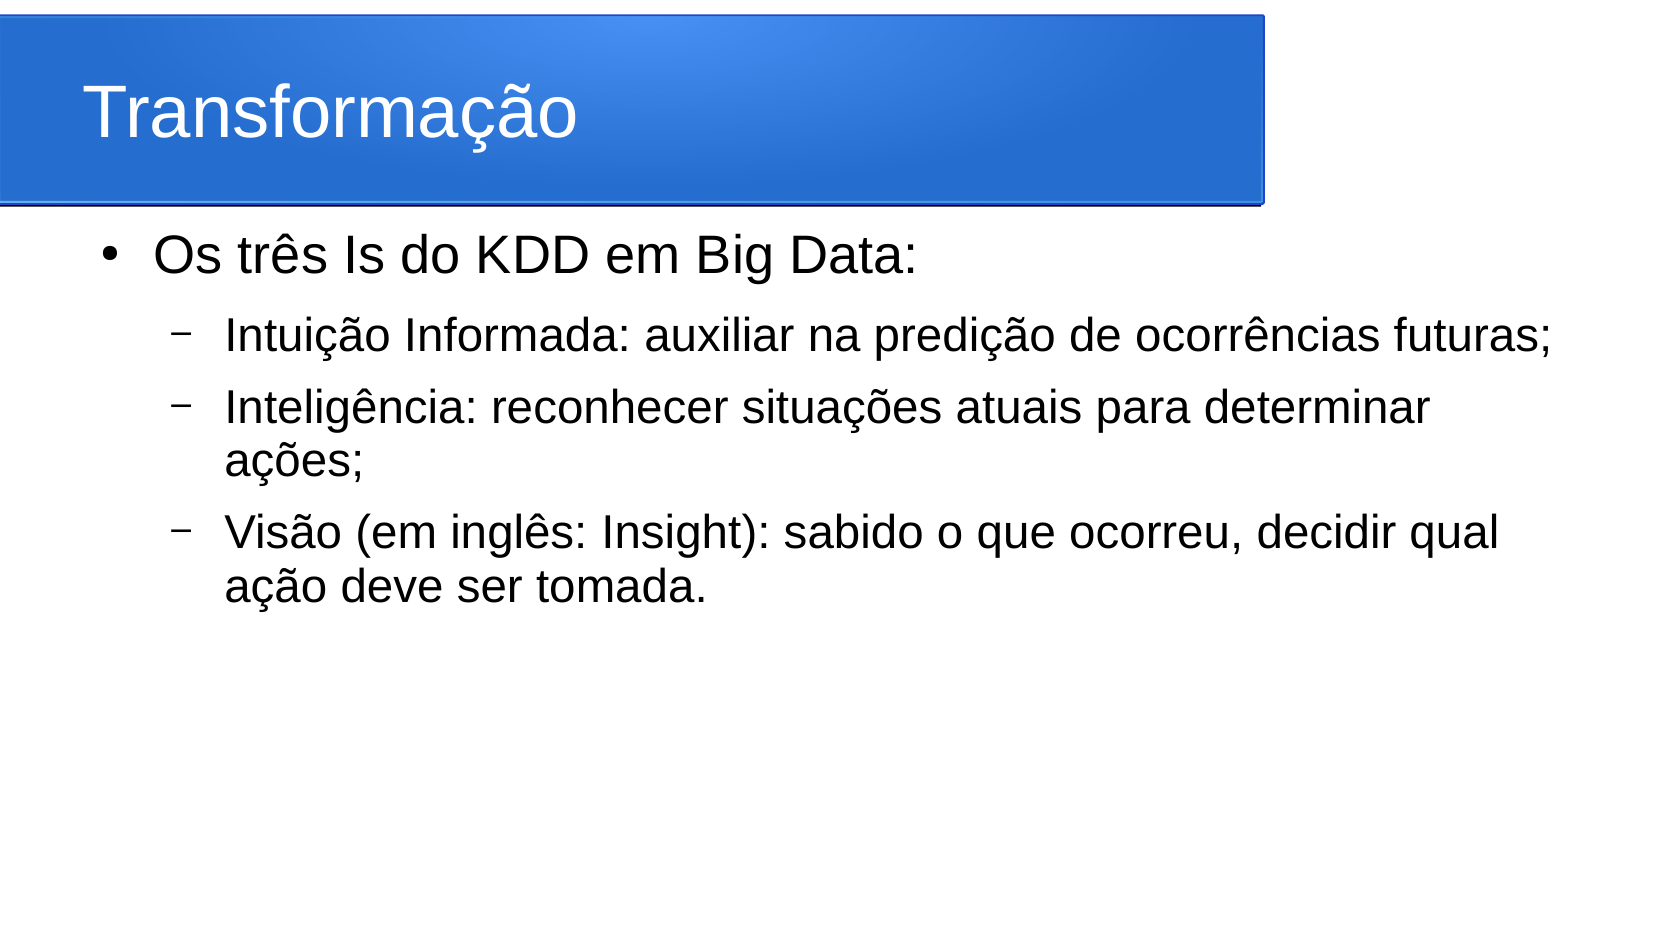

# Transformação
Os três Is do KDD em Big Data:
Intuição Informada: auxiliar na predição de ocorrências futuras;
Inteligência: reconhecer situações atuais para determinar ações;
Visão (em inglês: Insight): sabido o que ocorreu, decidir qual ação deve ser tomada.